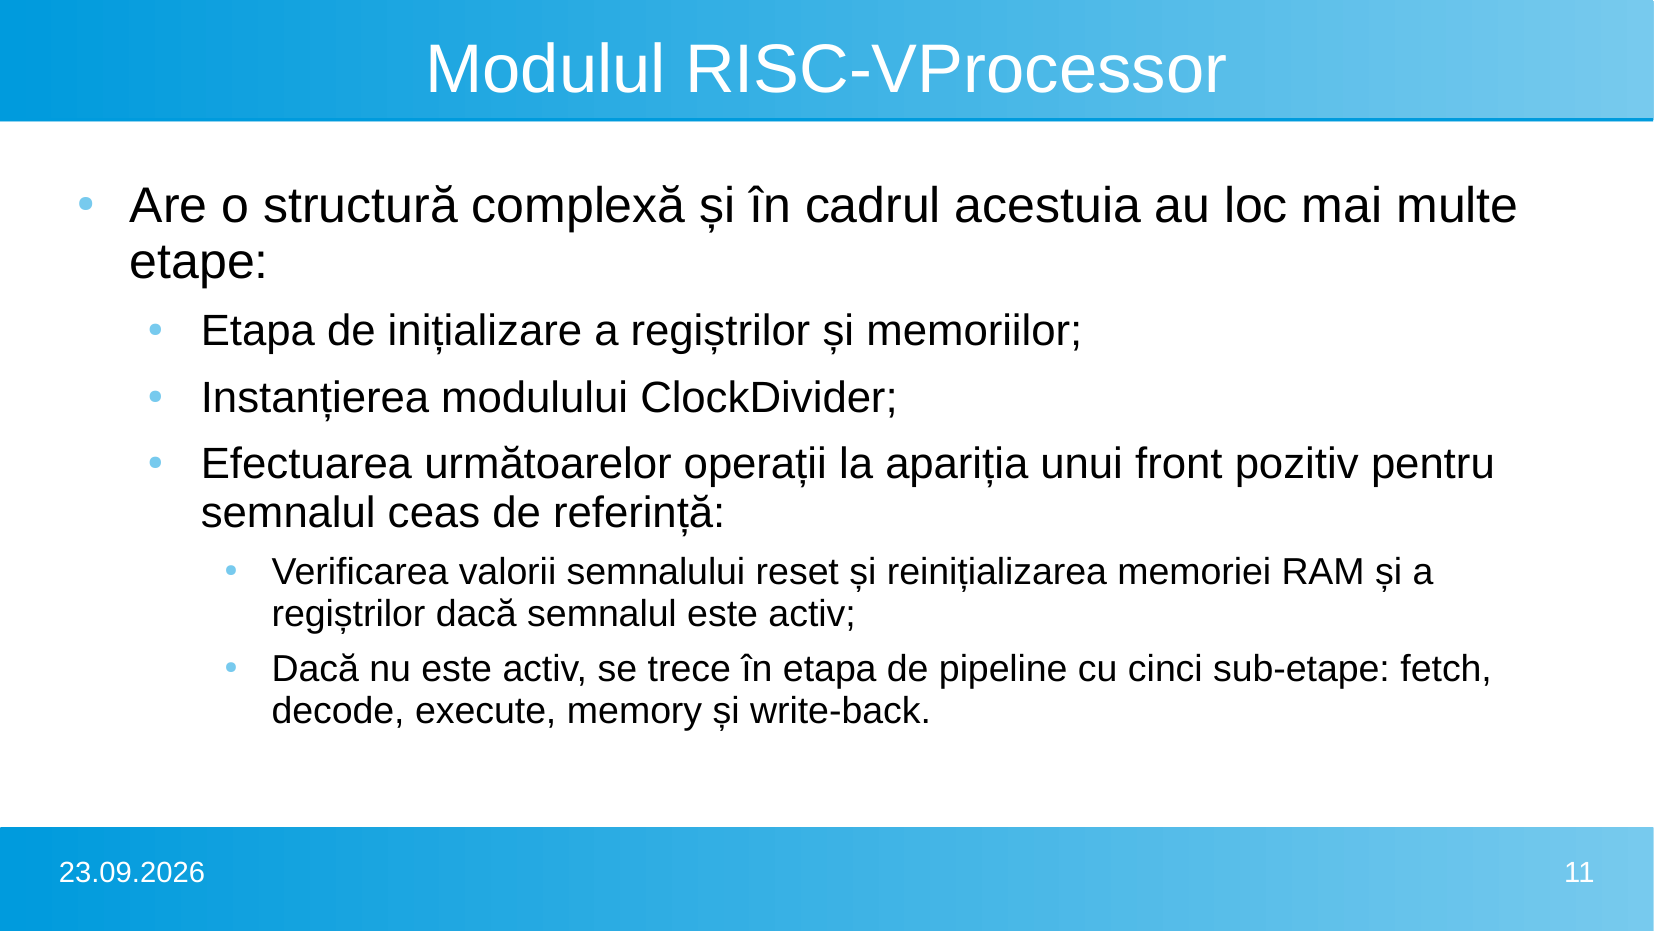

# Modulul RISC-VProcessor
Are o structură complexă și în cadrul acestuia au loc mai multe etape:
Etapa de inițializare a regiștrilor și memoriilor;
Instanțierea modulului ClockDivider;
Efectuarea următoarelor operații la apariția unui front pozitiv pentru semnalul ceas de referință:
Verificarea valorii semnalului reset și reinițializarea memoriei RAM și a regiștrilor dacă semnalul este activ;
Dacă nu este activ, se trece în etapa de pipeline cu cinci sub-etape: fetch, decode, execute, memory și write-back.
11